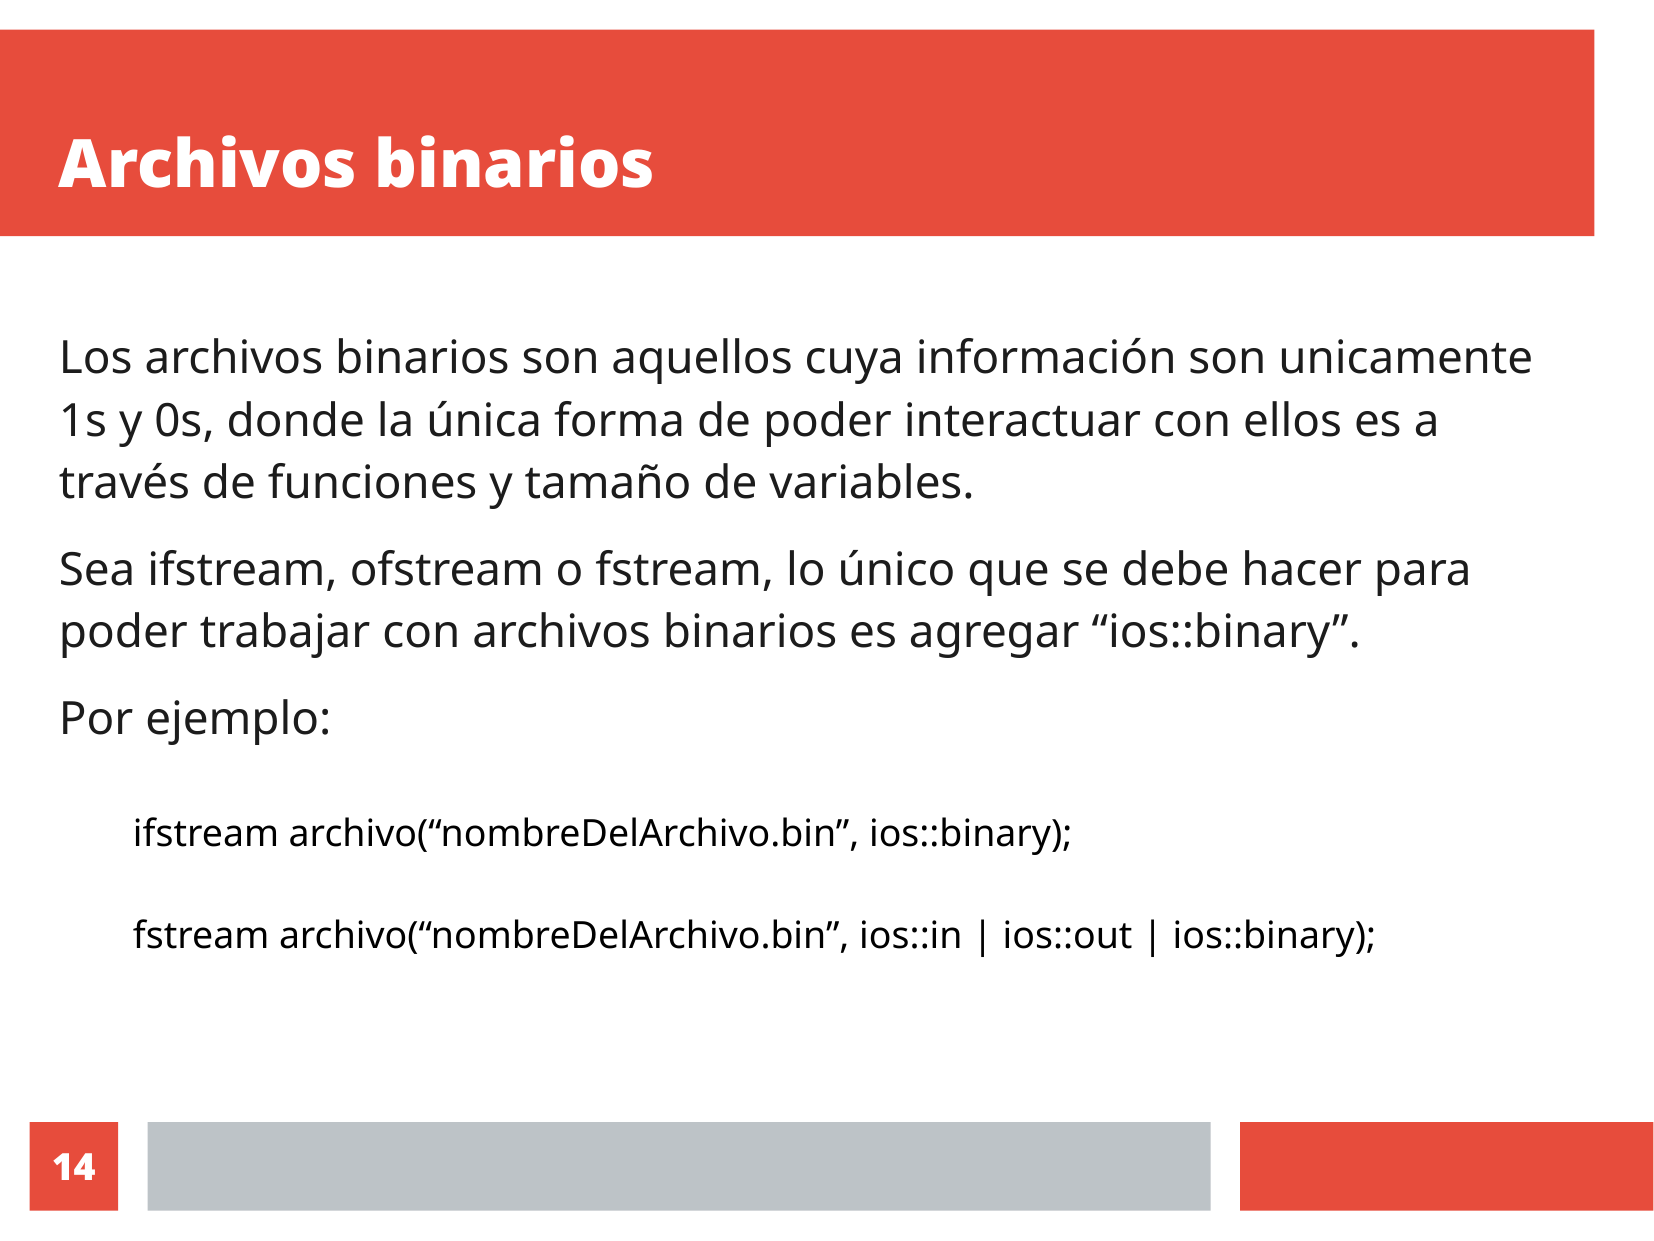

# Archivos binarios
Los archivos binarios son aquellos cuya información son unicamente 1s y 0s, donde la única forma de poder interactuar con ellos es a través de funciones y tamaño de variables.
Sea ifstream, ofstream o fstream, lo único que se debe hacer para poder trabajar con archivos binarios es agregar “ios::binary”.
Por ejemplo:
ifstream archivo(“nombreDelArchivo.bin”, ios::binary);
fstream archivo(“nombreDelArchivo.bin”, ios::in | ios::out | ios::binary);
14